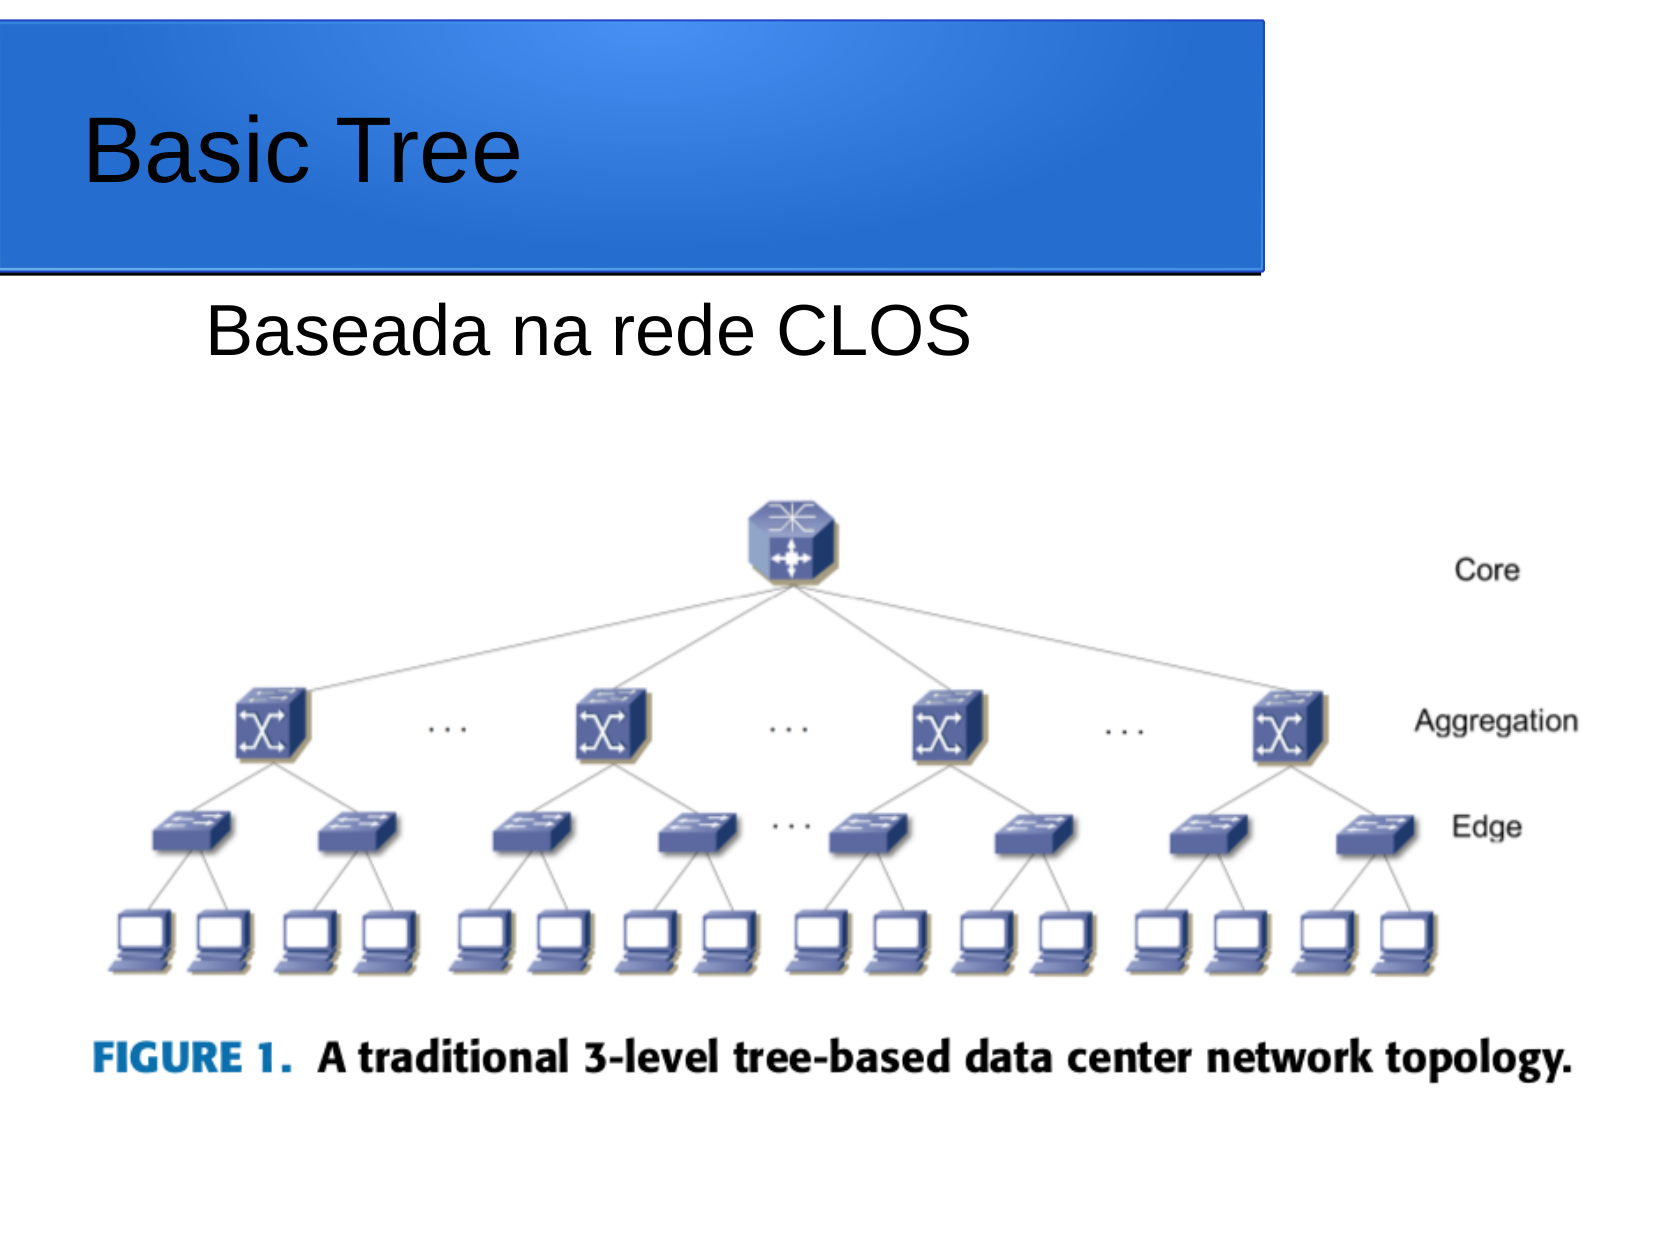

# Basic Tree
Baseada na rede CLOS